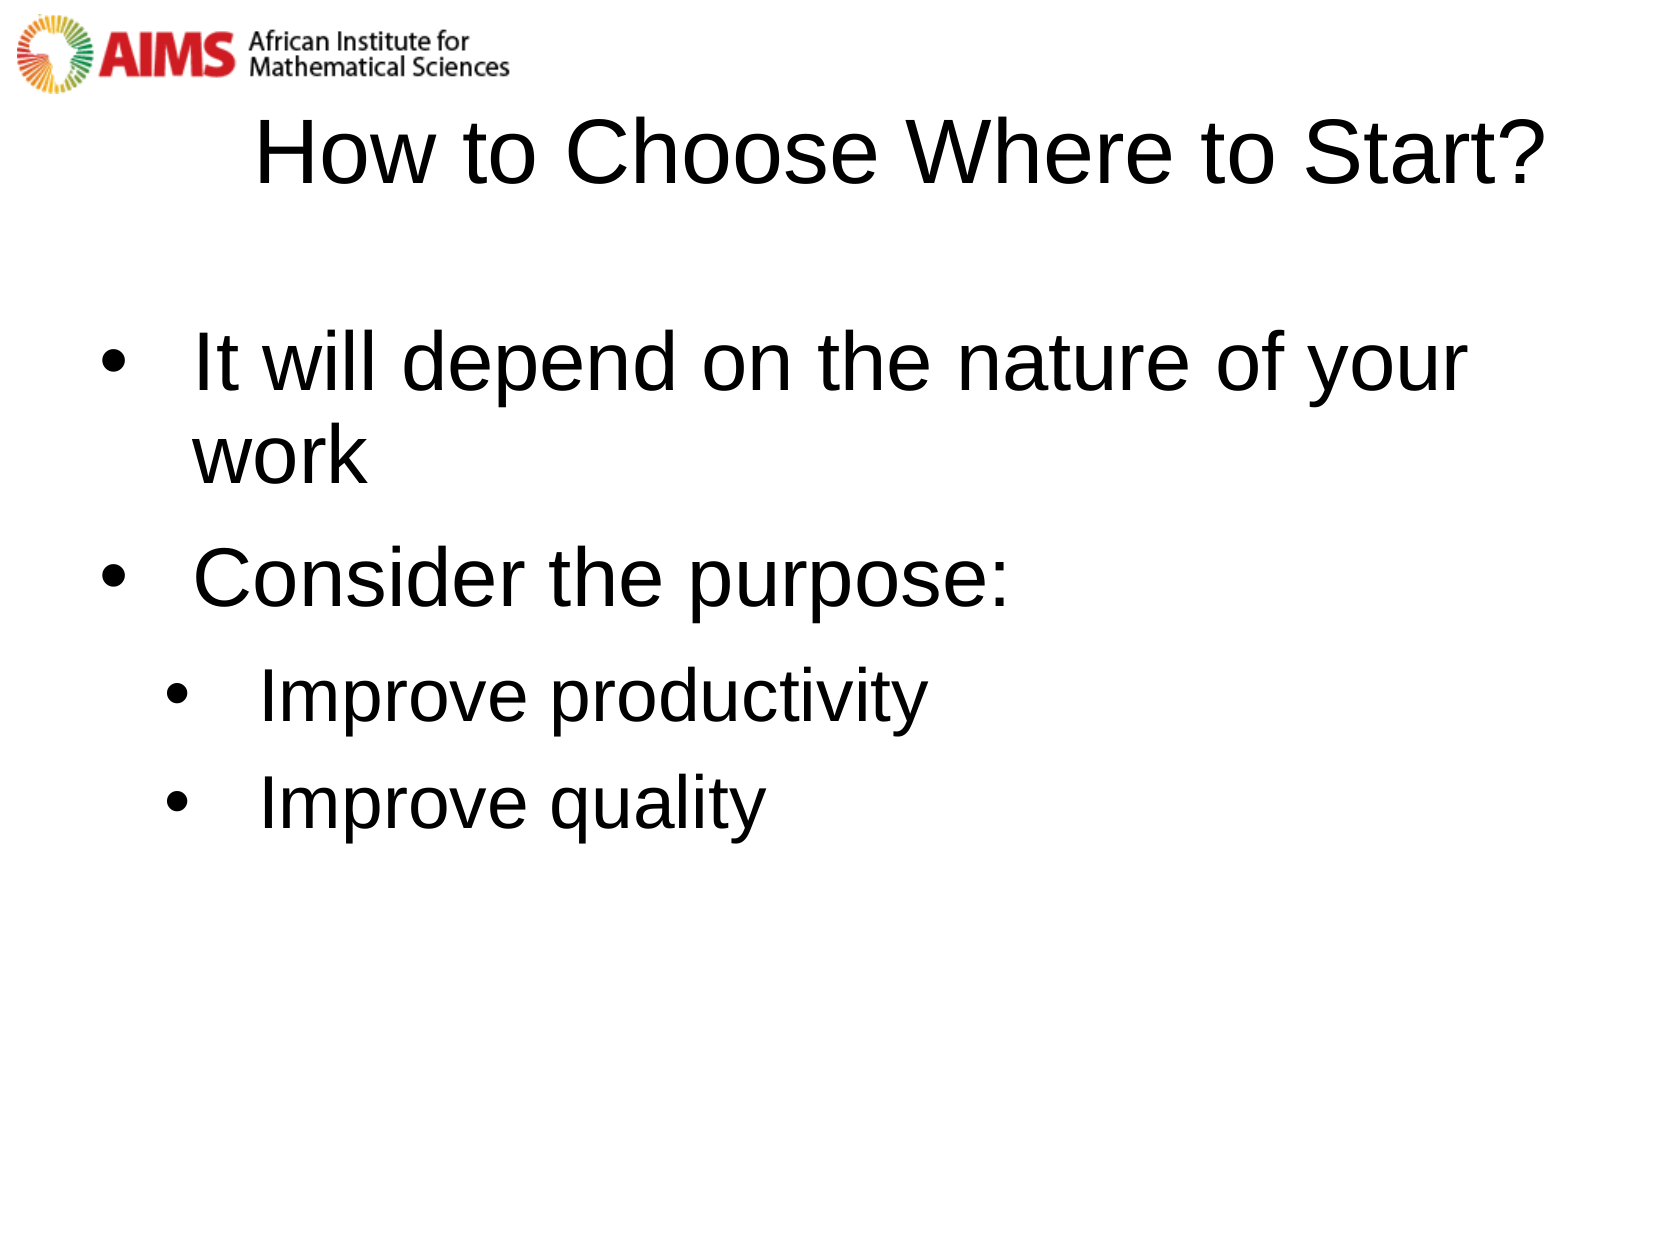

# How to Choose Where to Start?
It will depend on the nature of your work
Consider the purpose:
Improve productivity
Improve quality